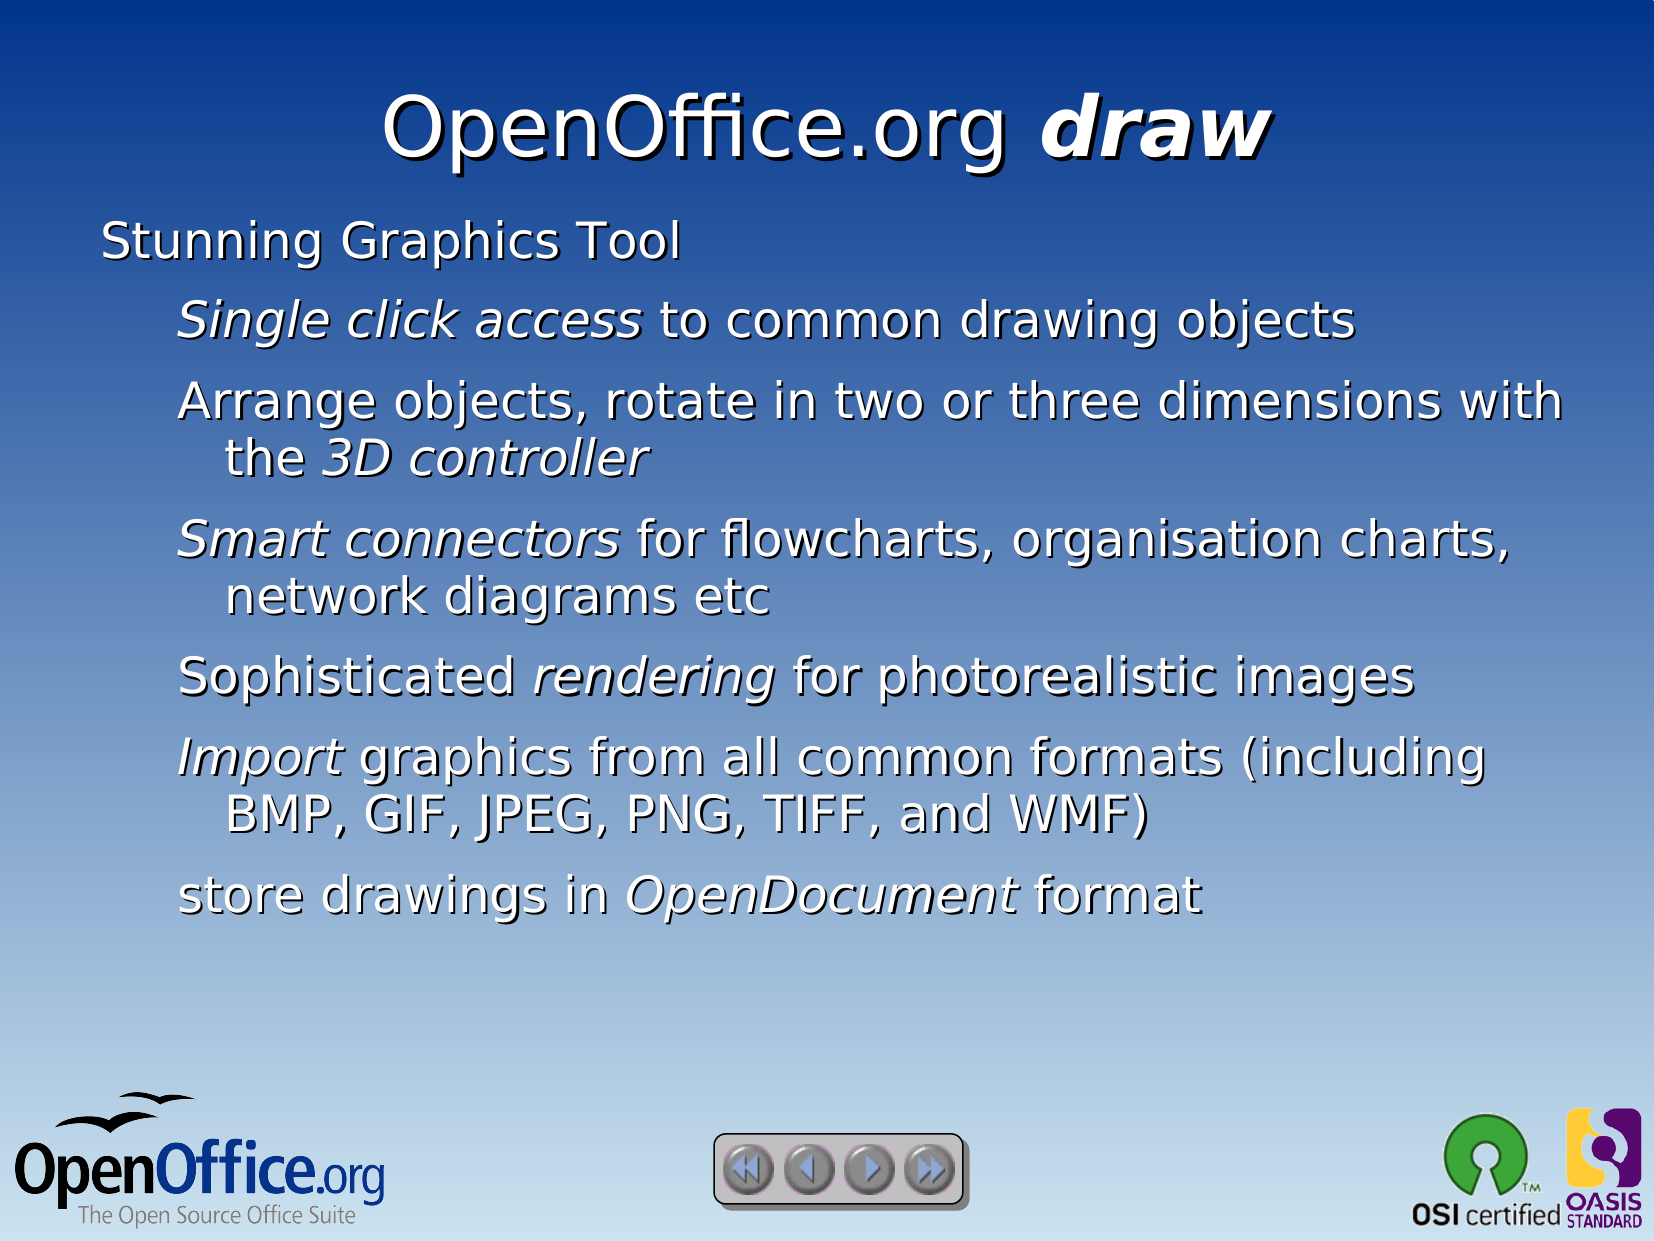

# OpenOffice.org draw
Stunning Graphics Tool
Single click access to common drawing objects
Arrange objects, rotate in two or three dimensions with the 3D controller
Smart connectors for flowcharts, organisation charts, network diagrams etc
Sophisticated rendering for photorealistic images
Import graphics from all common formats (including BMP, GIF, JPEG, PNG, TIFF, and WMF)
store drawings in OpenDocument format